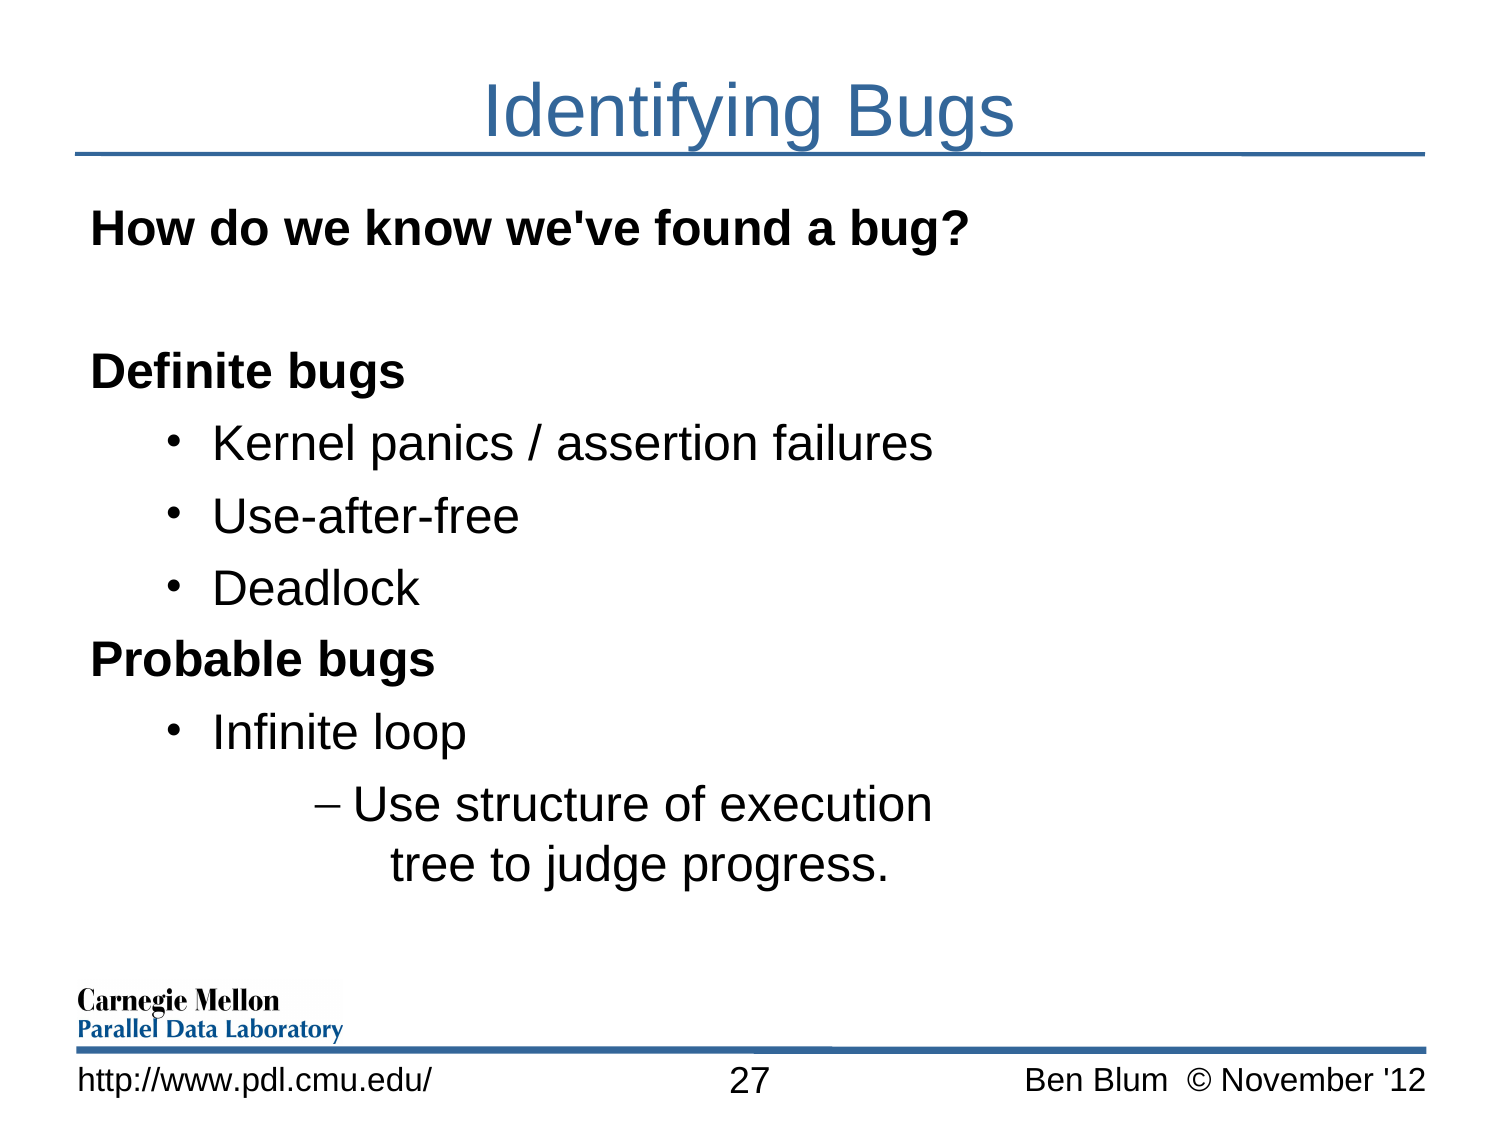

# Identifying Bugs
How do we know we've found a bug?
Definite bugs
Kernel panics / assertion failures
Use-after-free
Deadlock
Probable bugs
Infinite loop
Use structure of execution tree to judge progress.
27